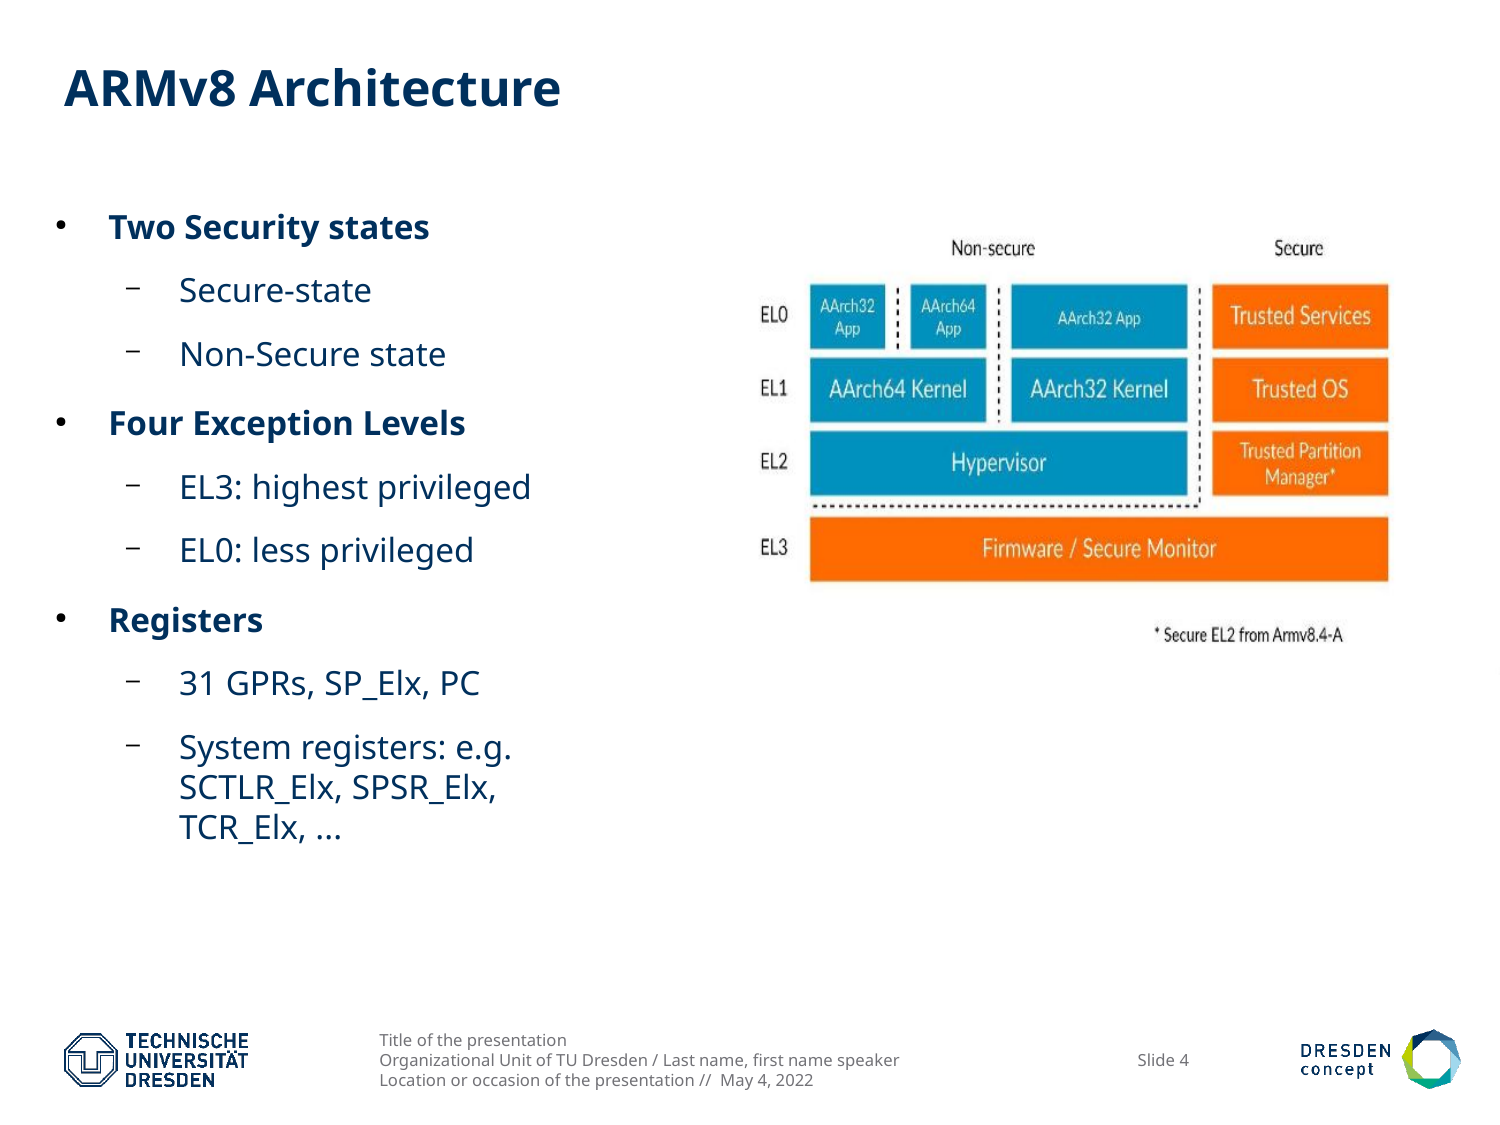

# ARMv8 Architecture
Two Security states
Secure-state
Non-Secure state
Four Exception Levels
EL3: highest privileged
EL0: less privileged
Registers
31 GPRs, SP_Elx, PC
System registers: e.g. SCTLR_Elx, SPSR_Elx, TCR_Elx, ...